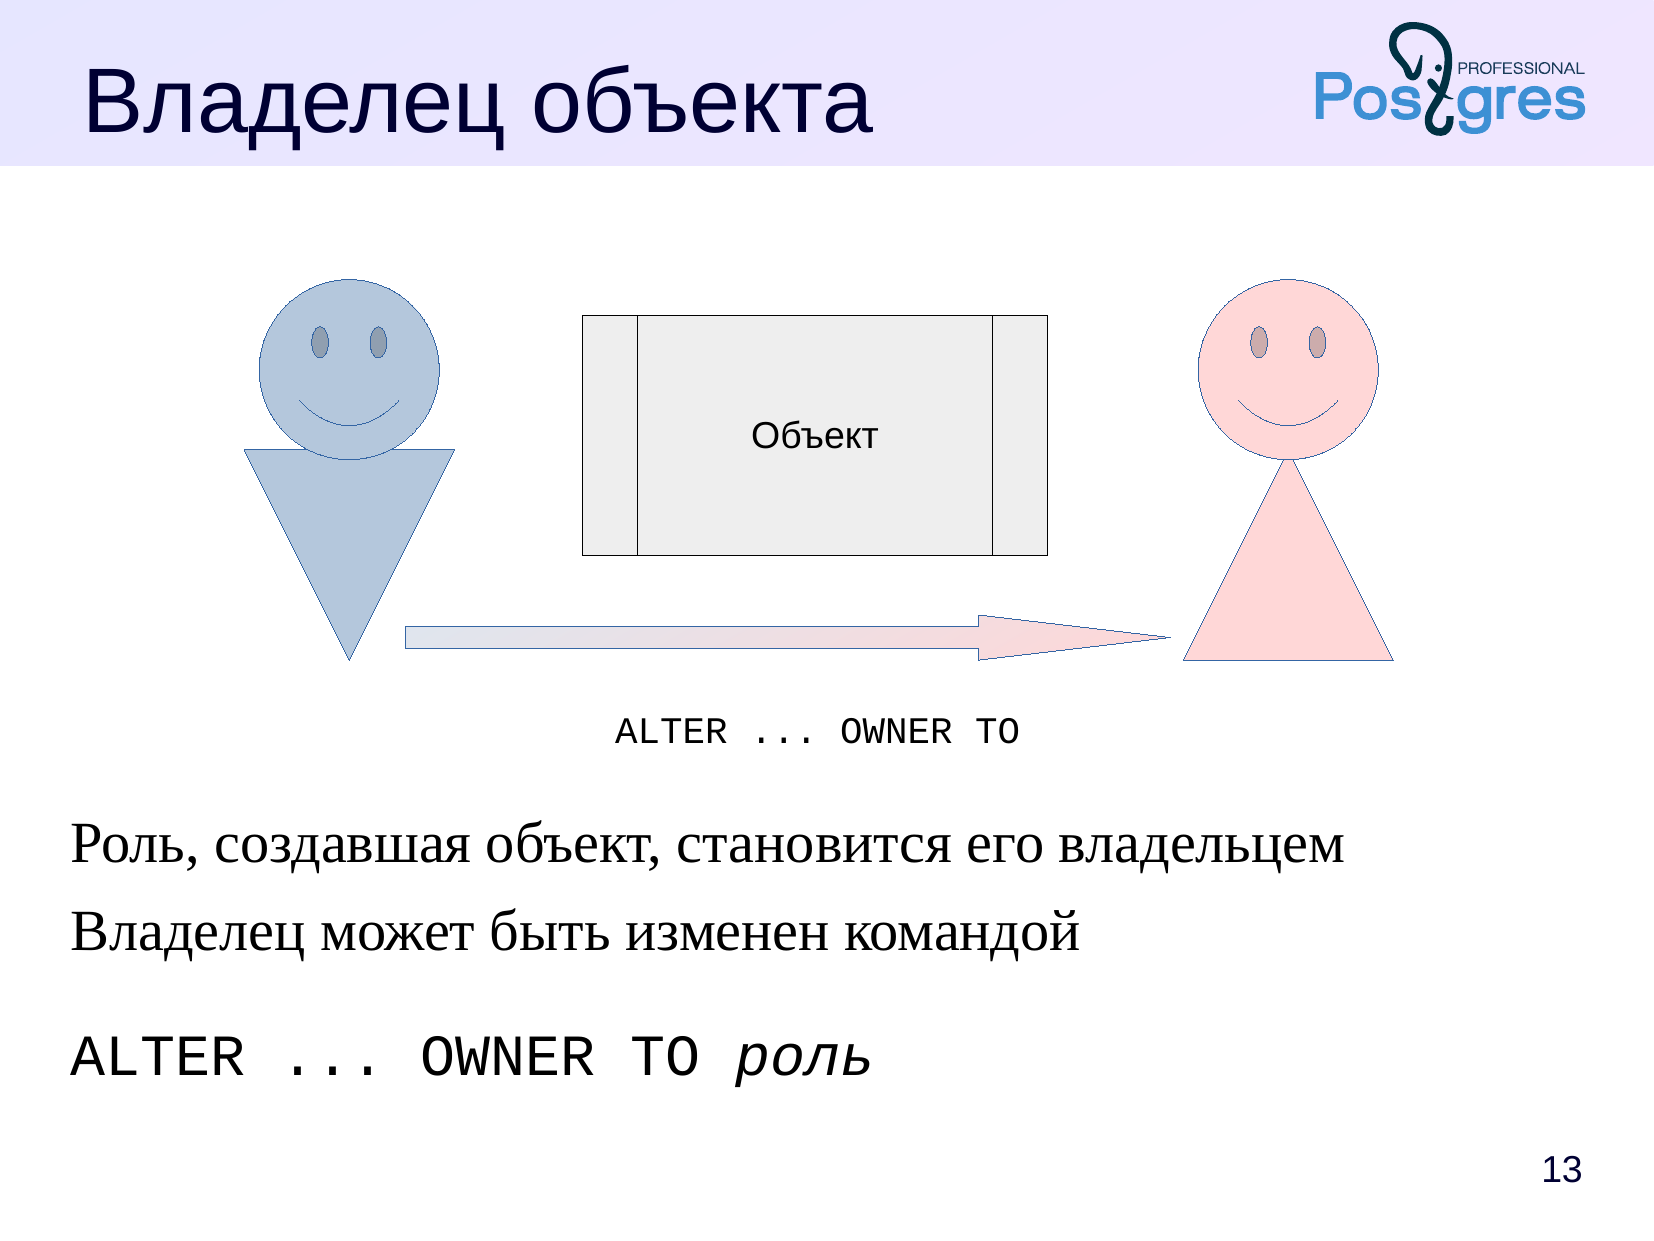

# Владелец объекта
Объект
ALTER ... OWNER TO
Роль, создавшая объект, становится его владельцем
Владелец может быть изменен командой
ALTER ... OWNER TO роль